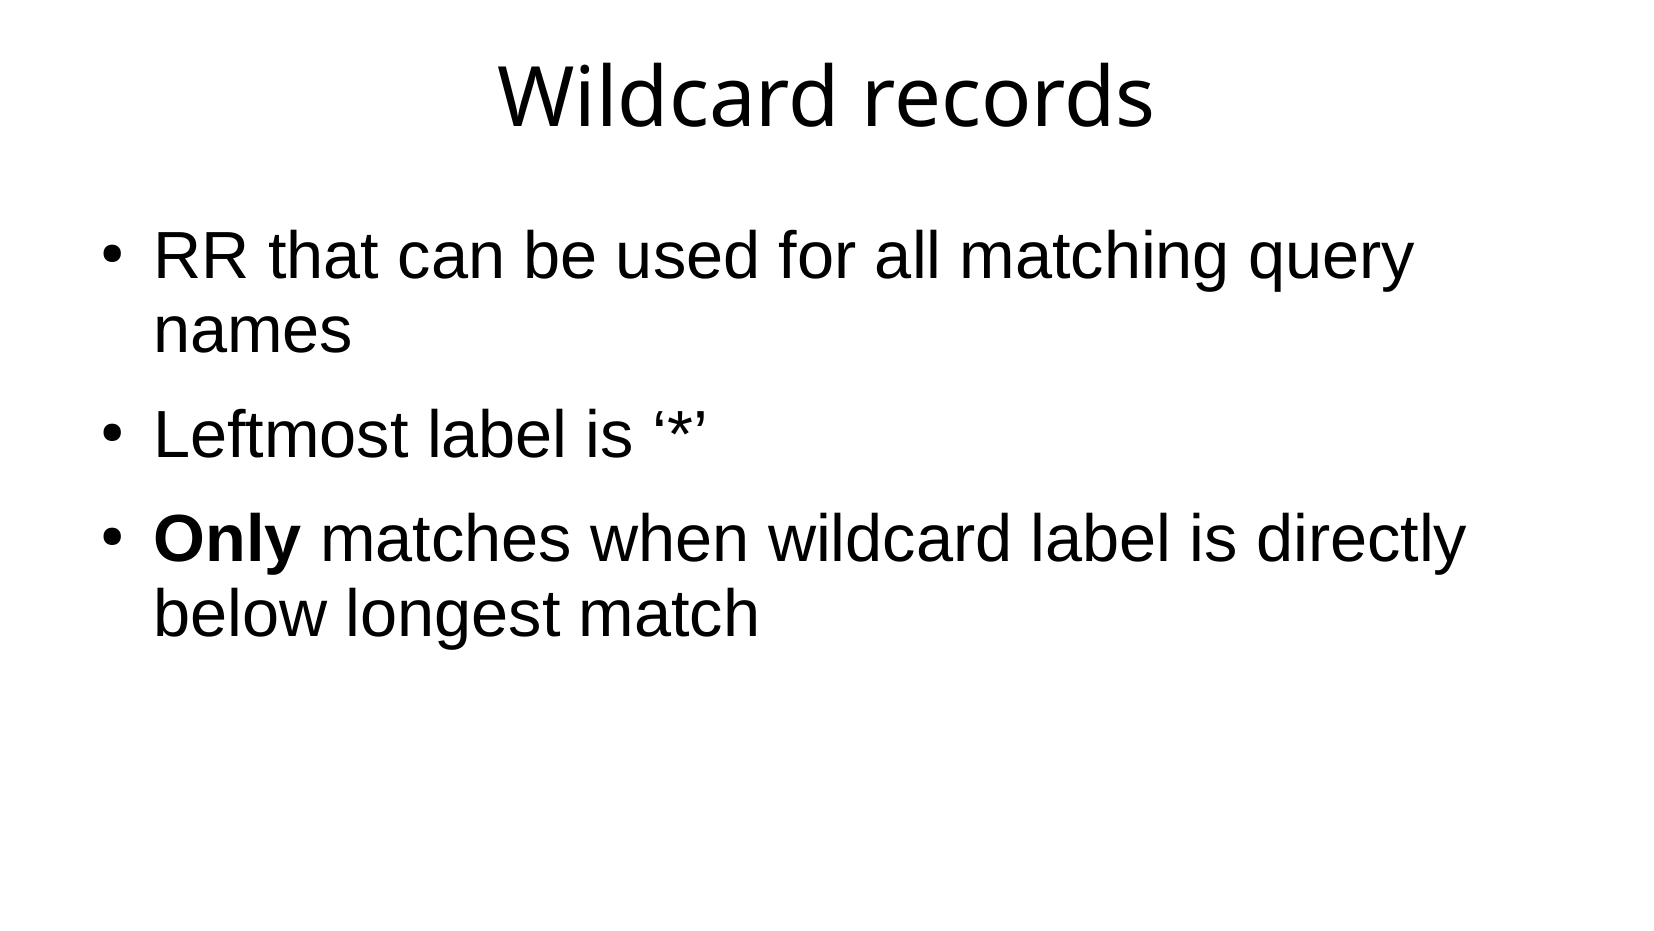

# Wildcard records
RR that can be used for all matching query names
Leftmost label is ‘*’
Only matches when wildcard label is directly below longest match